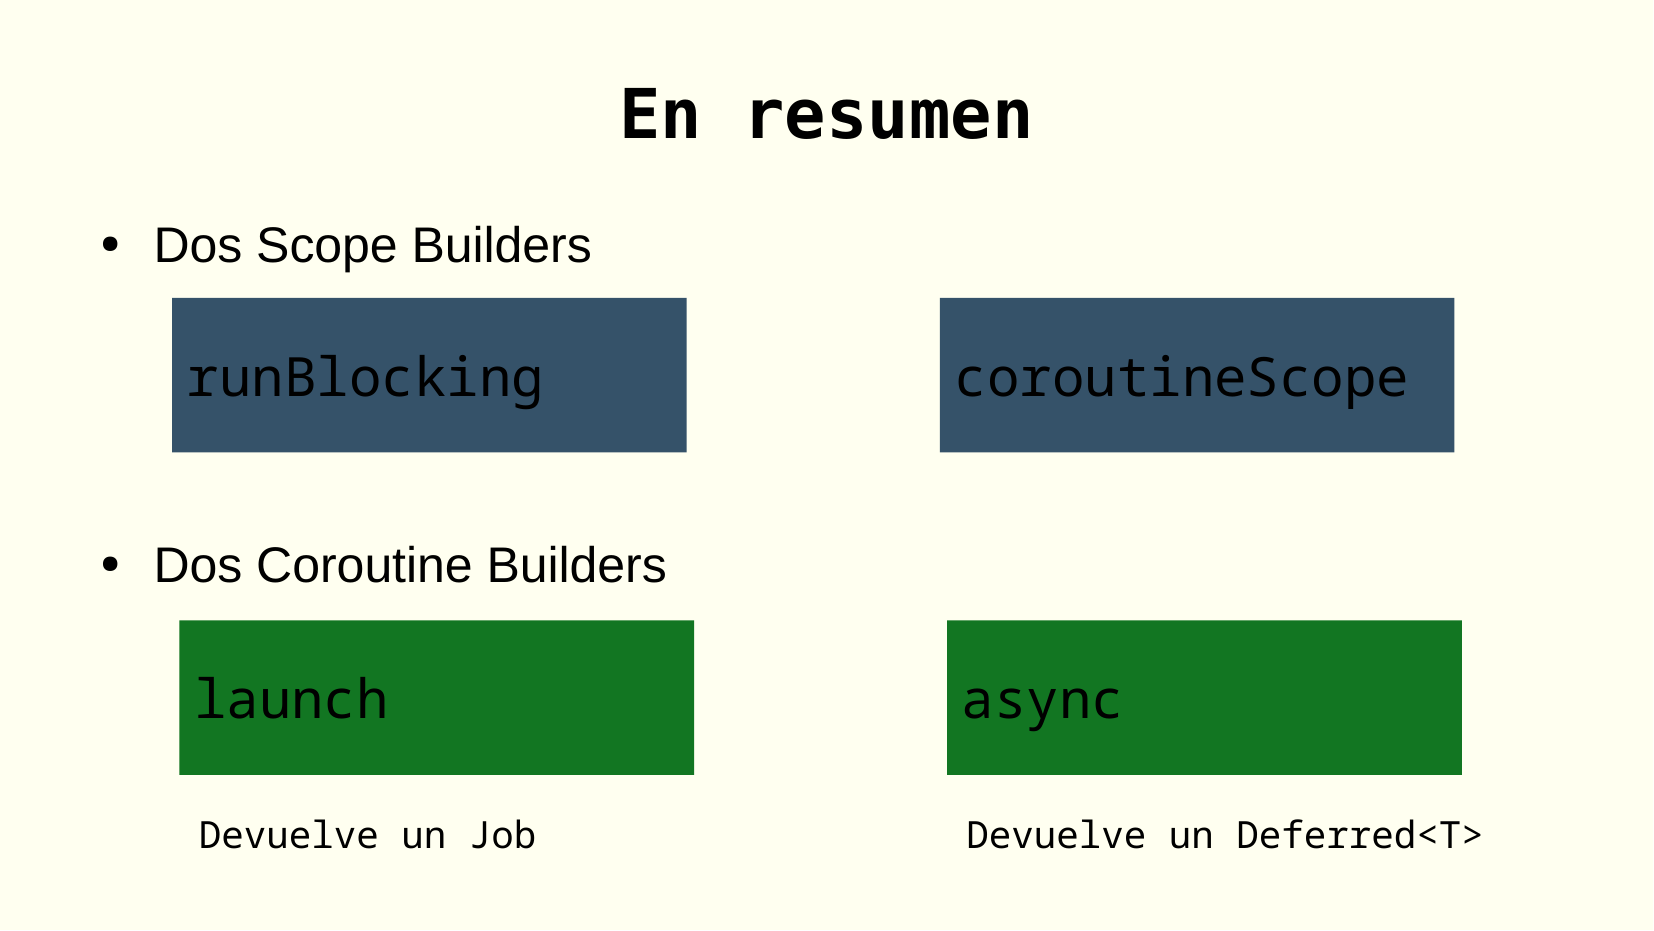

# En resumen
Dos Scope Builders
Dos Coroutine Builders
runBlocking
coroutineScope
launch
async
Devuelve un Job
Devuelve un Deferred<T>